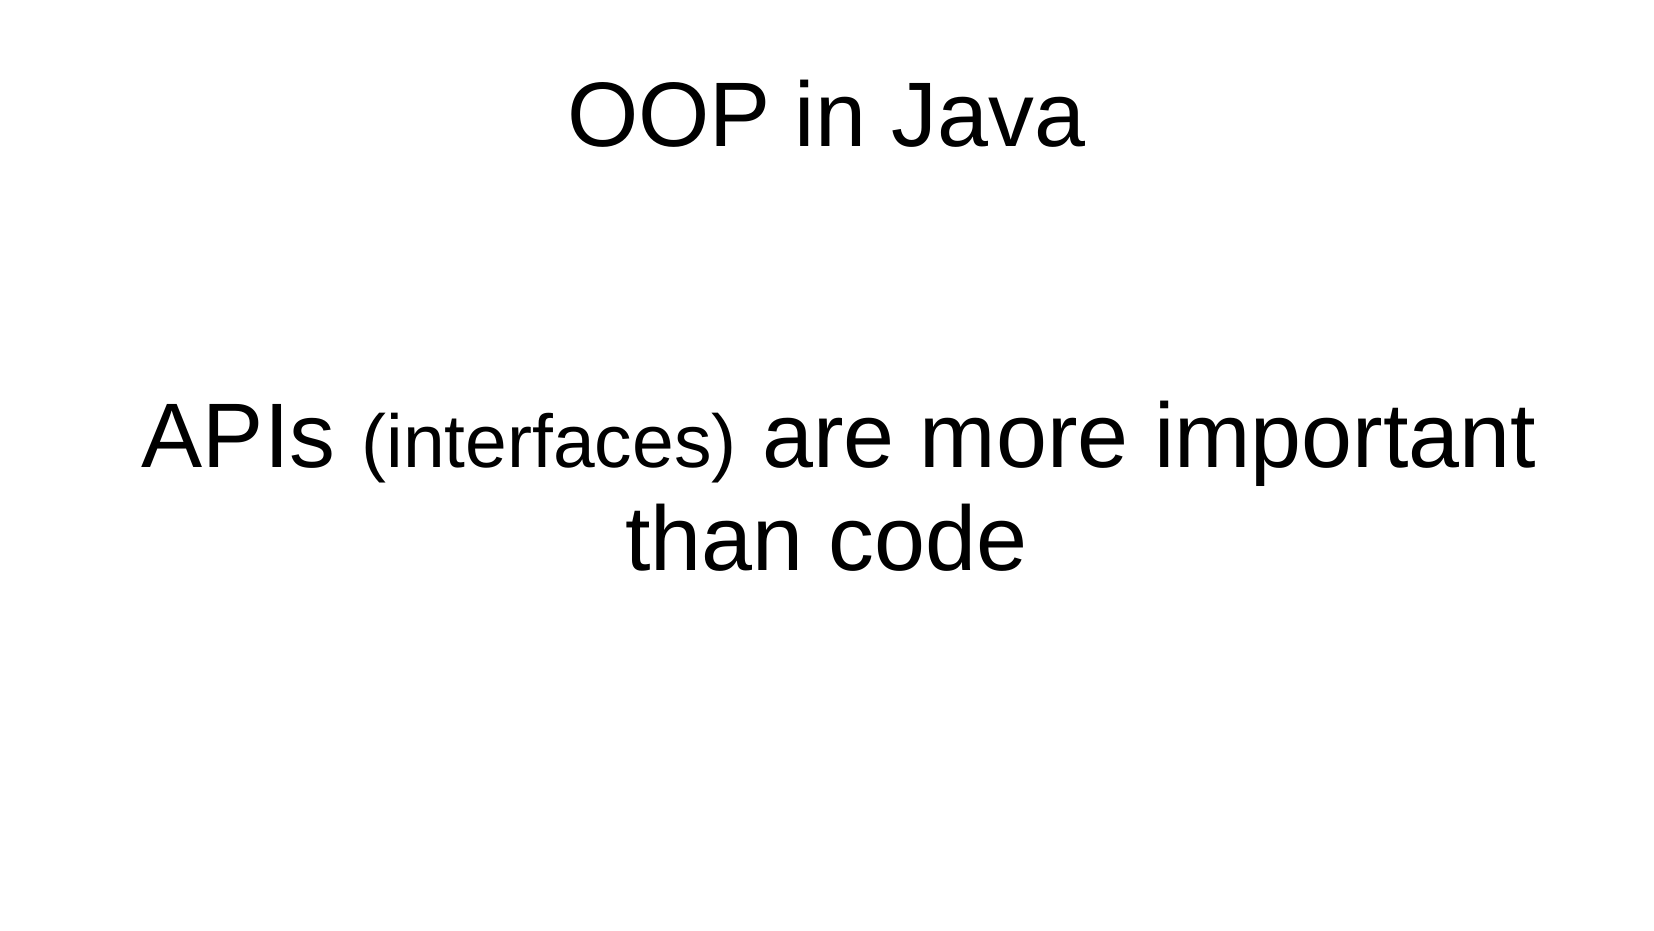

# OOP in Java
 APIs (interfaces) are more important
than code